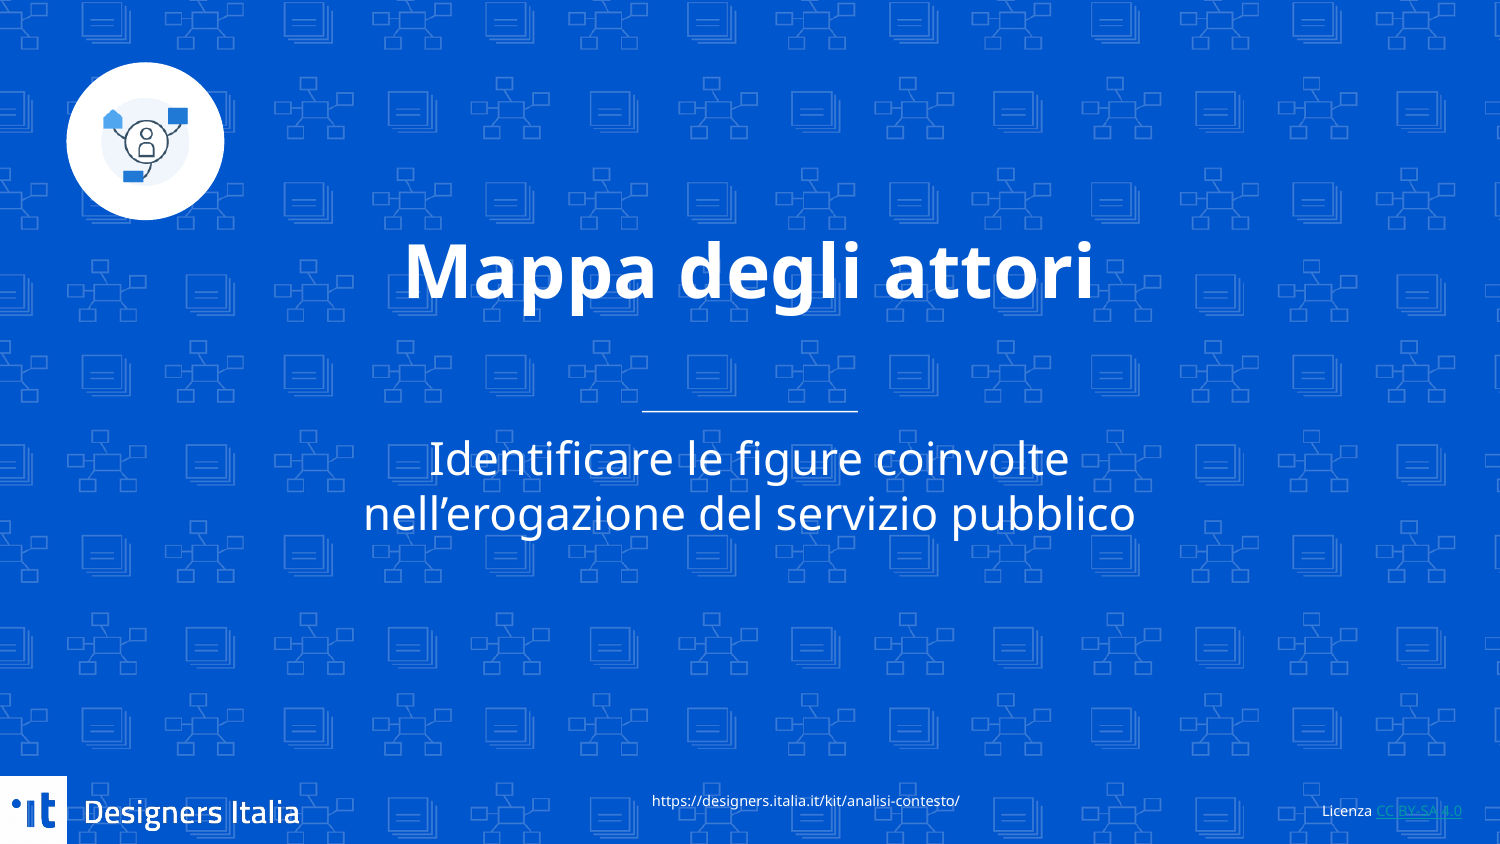

Mappa degli attori
Identificare le figure coinvolte nell’erogazione del servizio pubblico
https://designers.italia.it/kit/analisi-contesto/
Licenza CC BY-SA 4.0